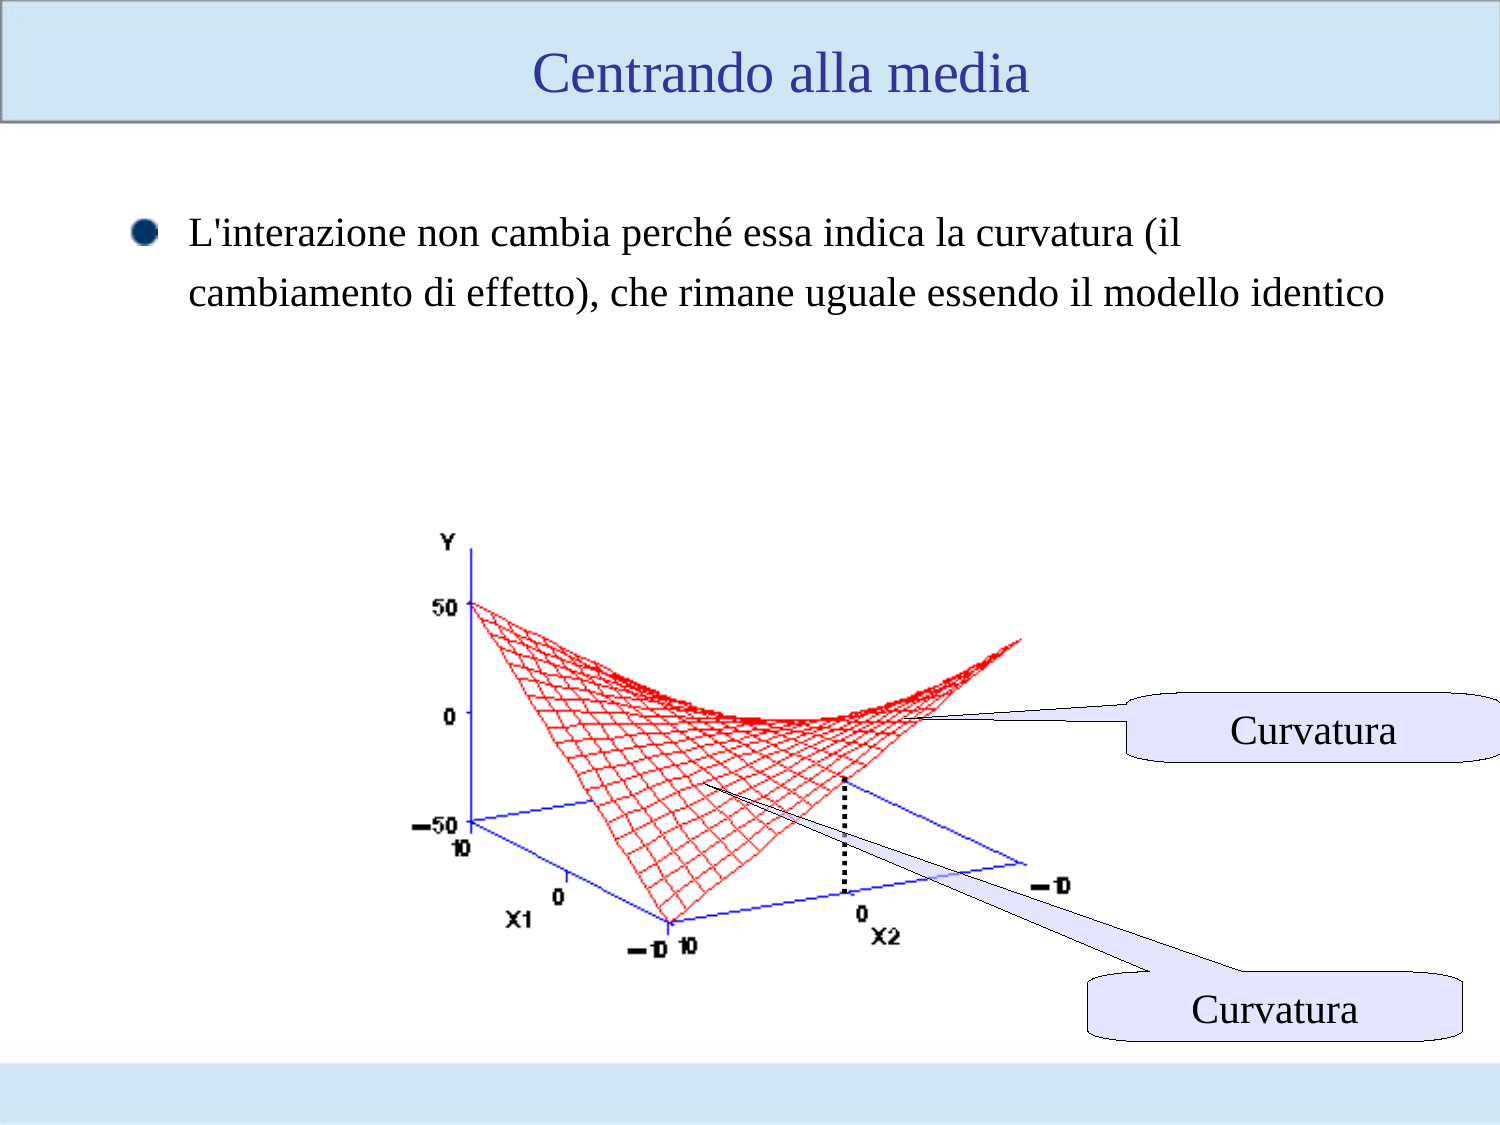

# Centrando alla media
L'interazione non cambia perché essa indica la curvatura (il cambiamento di effetto), che rimane uguale essendo il modello identico
Curvatura
Curvatura